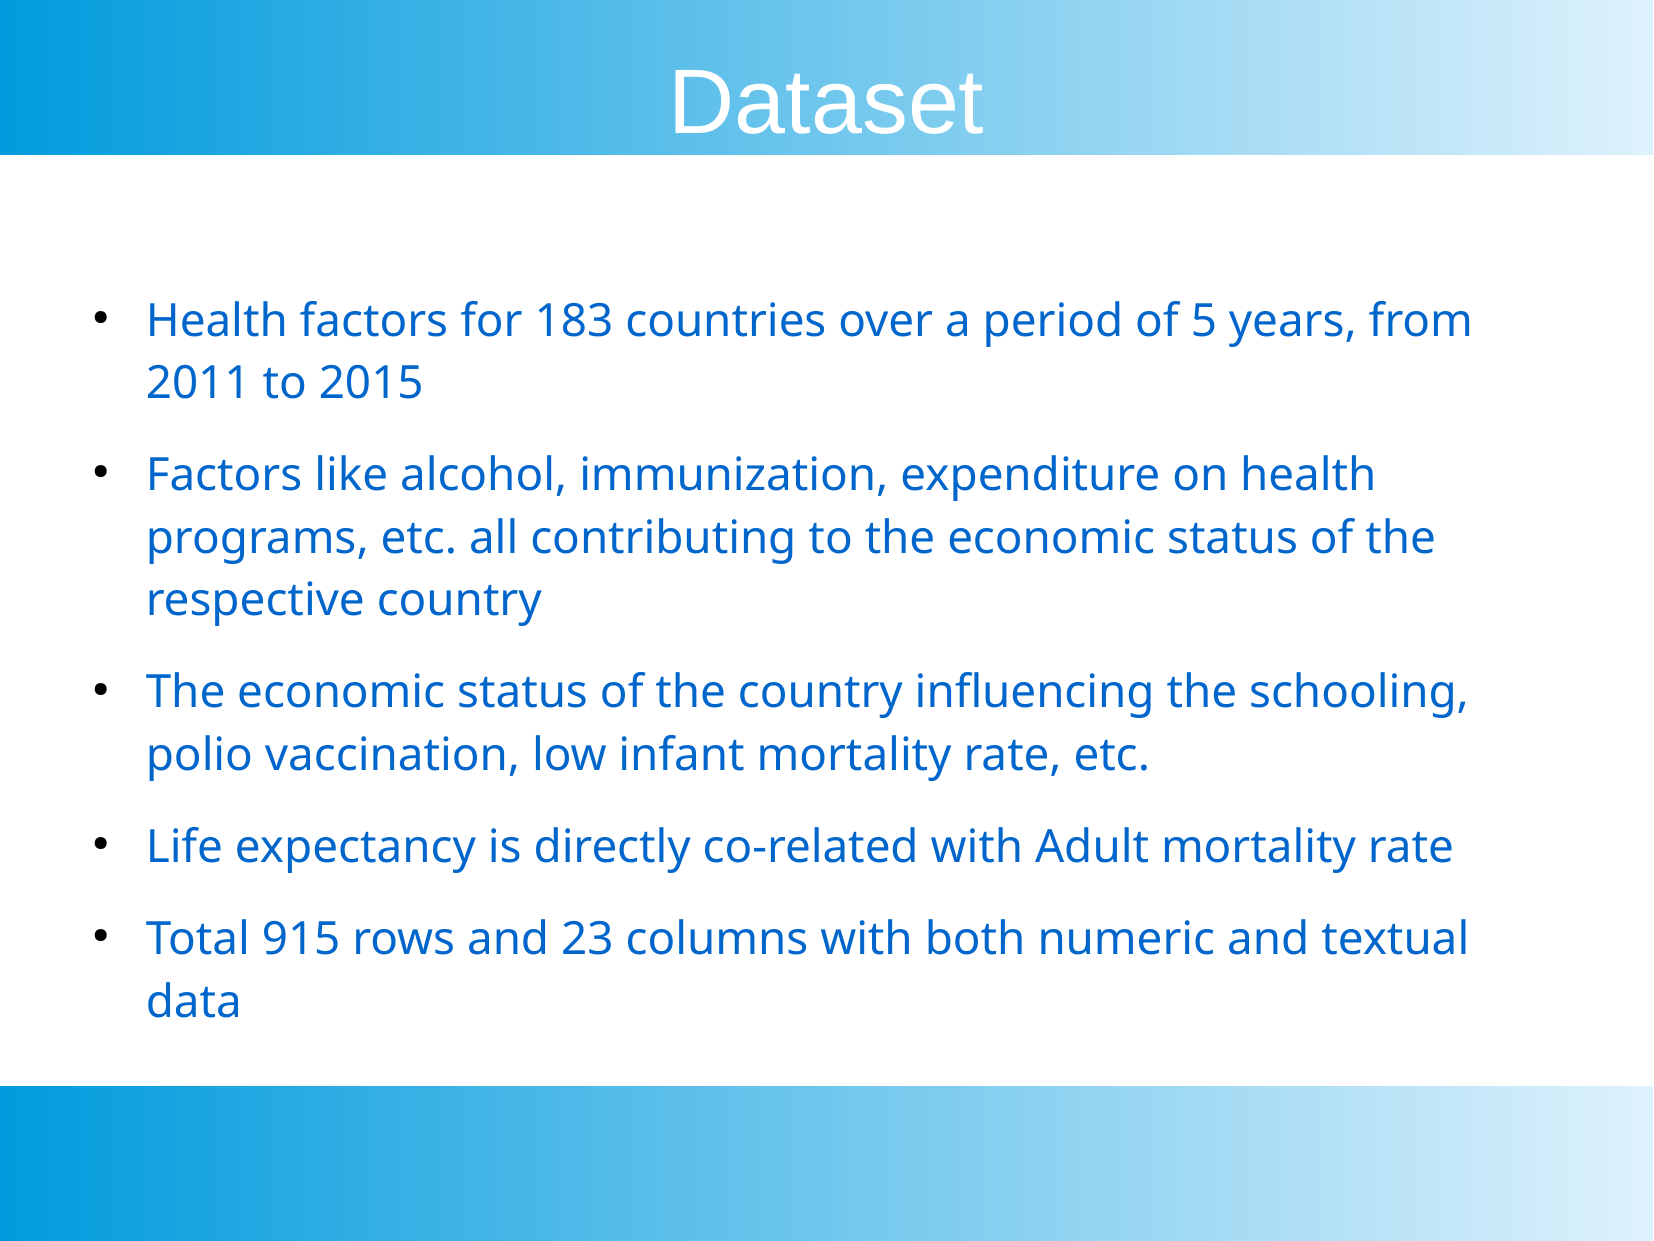

# Dataset
Health factors for 183 countries over a period of 5 years, from 2011 to 2015
Factors like alcohol, immunization, expenditure on health programs, etc. all contributing to the economic status of the respective country
The economic status of the country influencing the schooling, polio vaccination, low infant mortality rate, etc.
Life expectancy is directly co-related with Adult mortality rate
Total 915 rows and 23 columns with both numeric and textual data